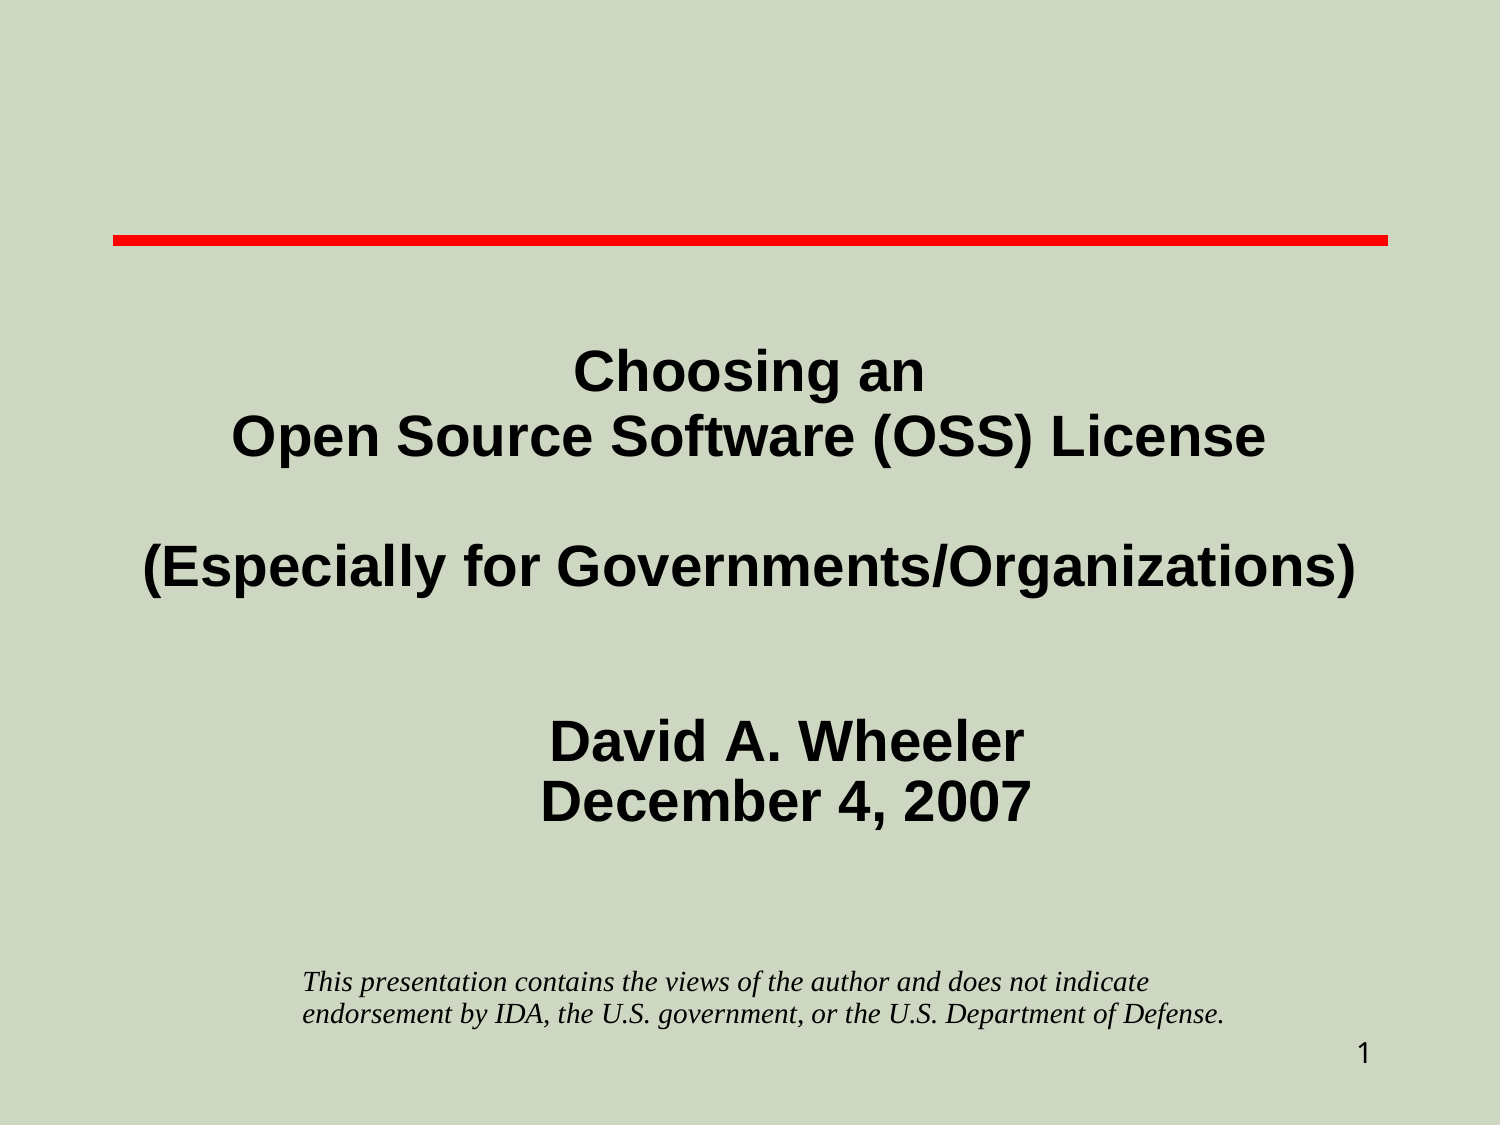

# Choosing an Open Source Software (OSS) License (Especially for Governments/Organizations)
David A. Wheeler
December 4, 2007
This presentation contains the views of the author and does not indicate endorsement by IDA, the U.S. government, or the U.S. Department of Defense.